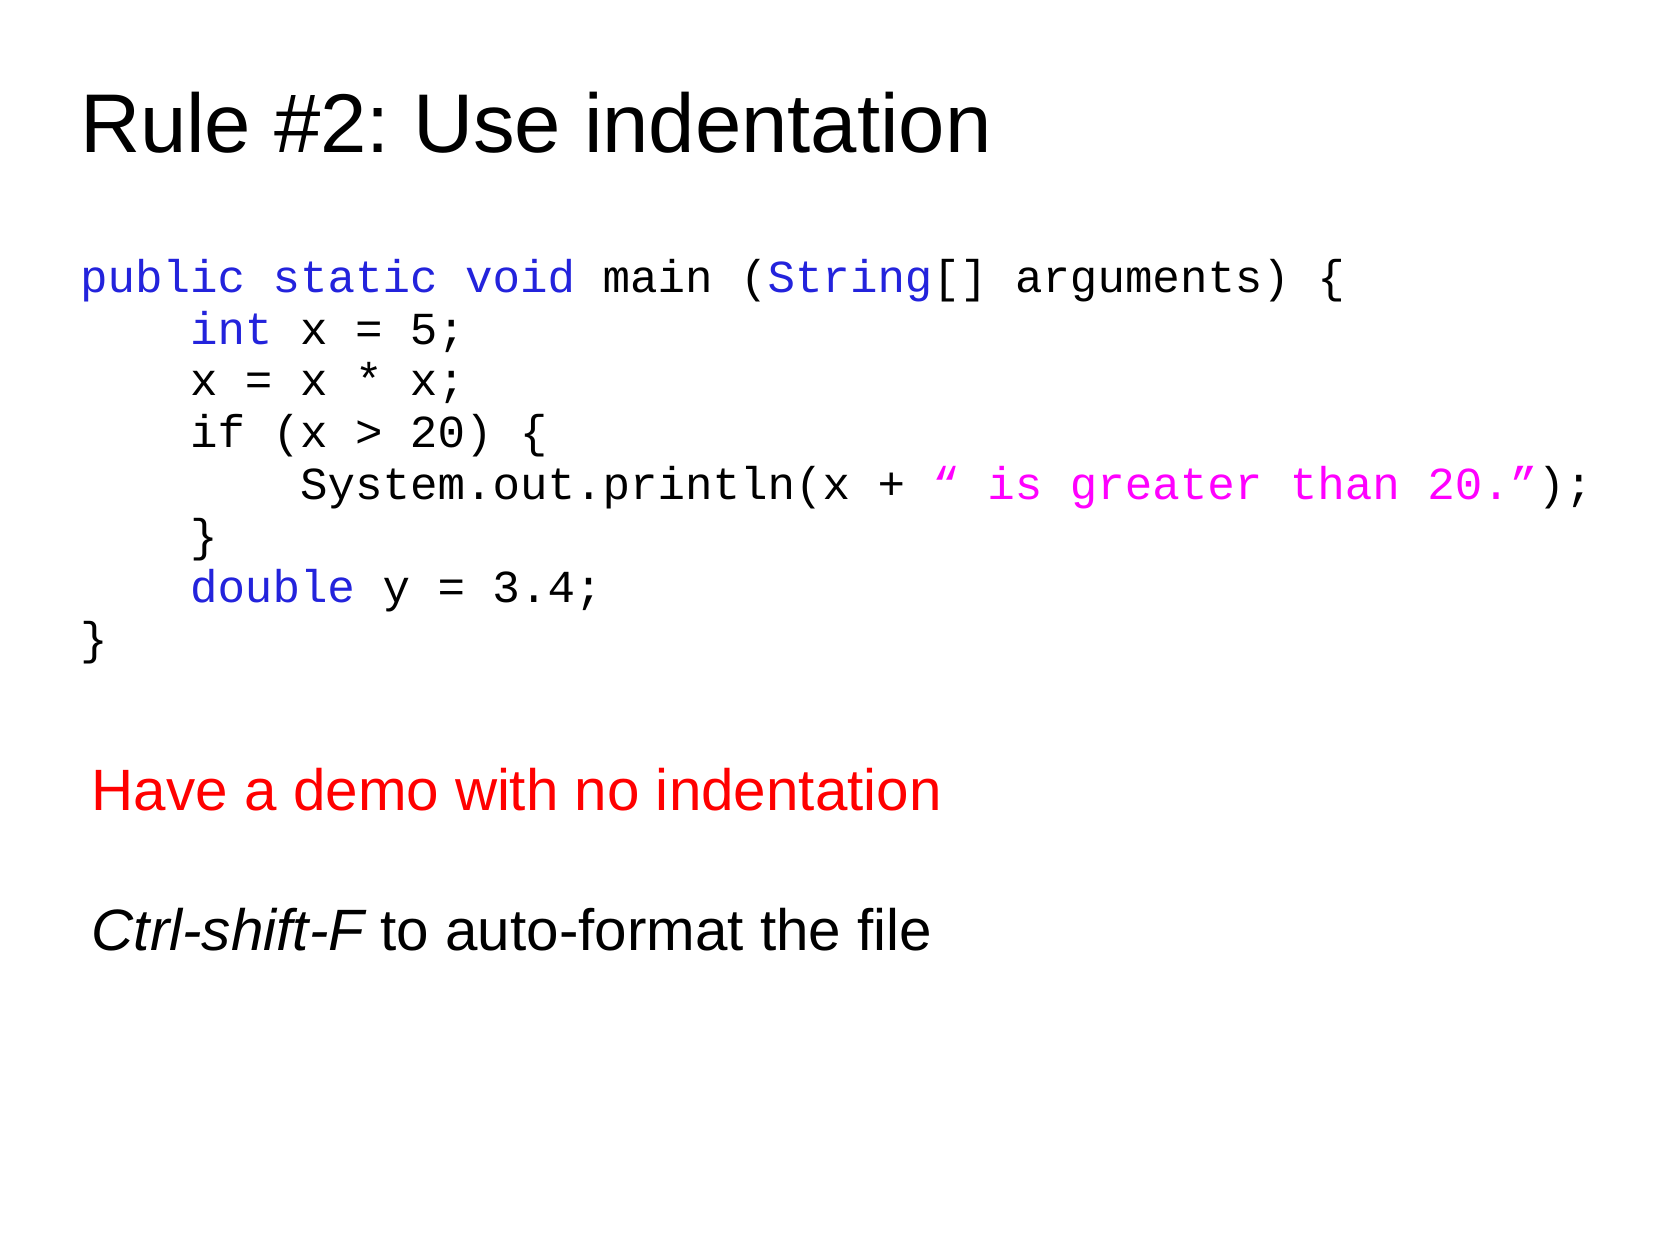

Rule #2: Use indentation
public static void main (String[] arguments) {
 int x = 5;
 x = x * x;
 if (x > 20) {
 System.out.println(x + “ is greater than 20.”);
 }
 double y = 3.4;
}
Have a demo with no indentation
Ctrl-shift-F to auto-format the file